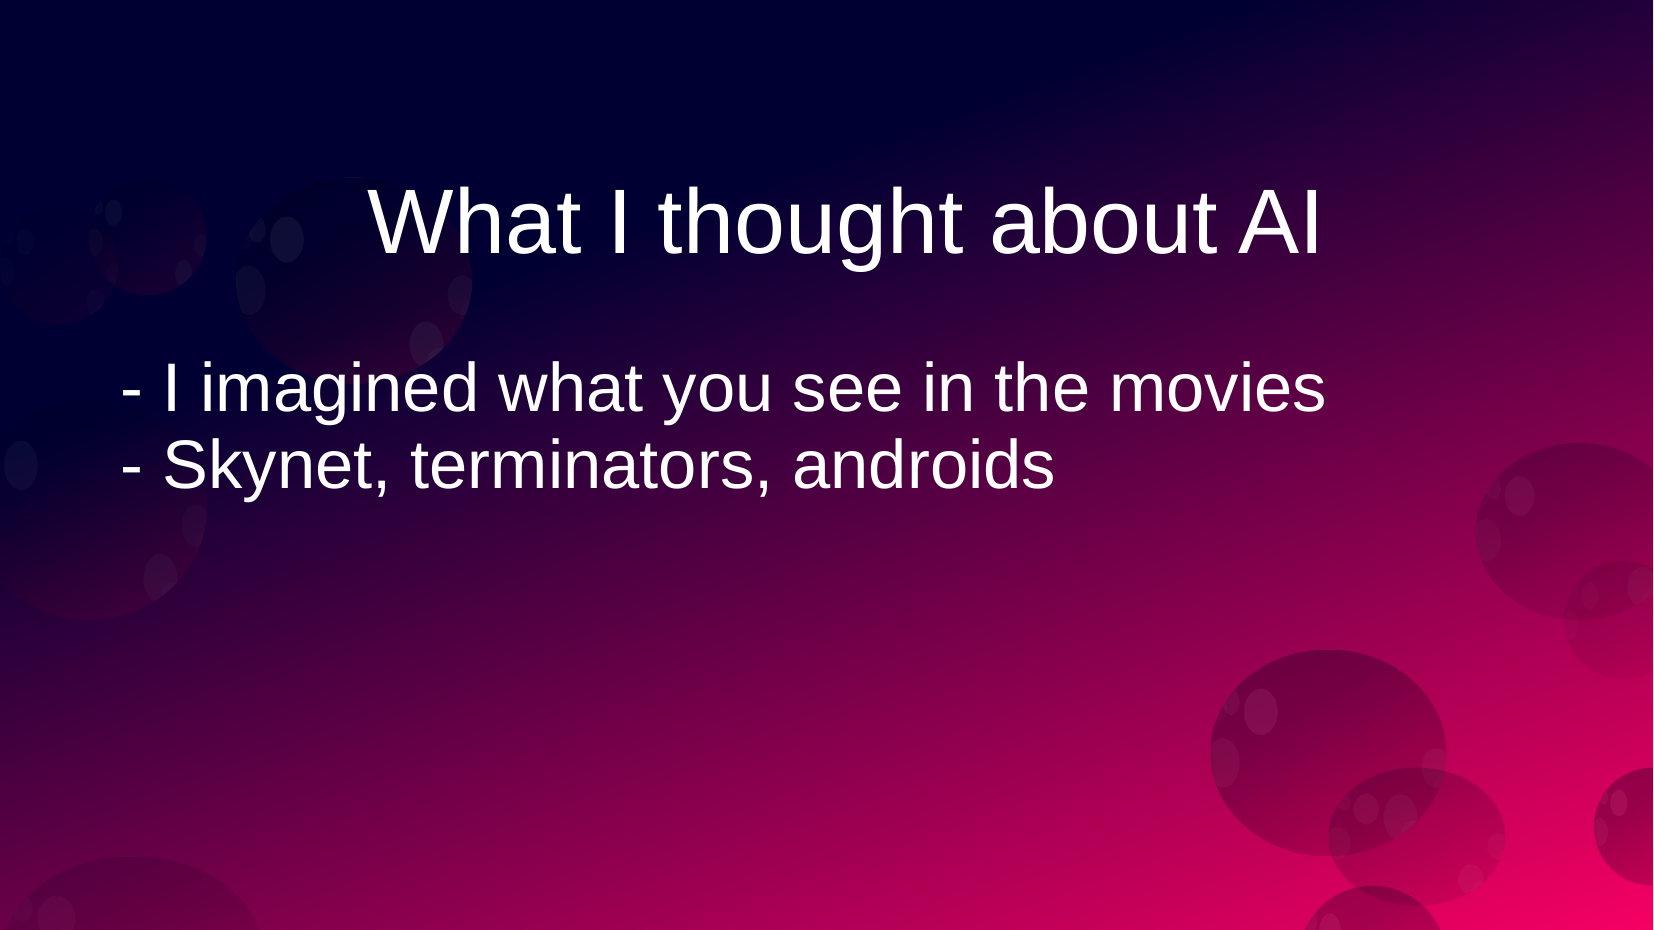

# What I thought about AI - I imagined what you see in the movies - Skynet, terminators, androids